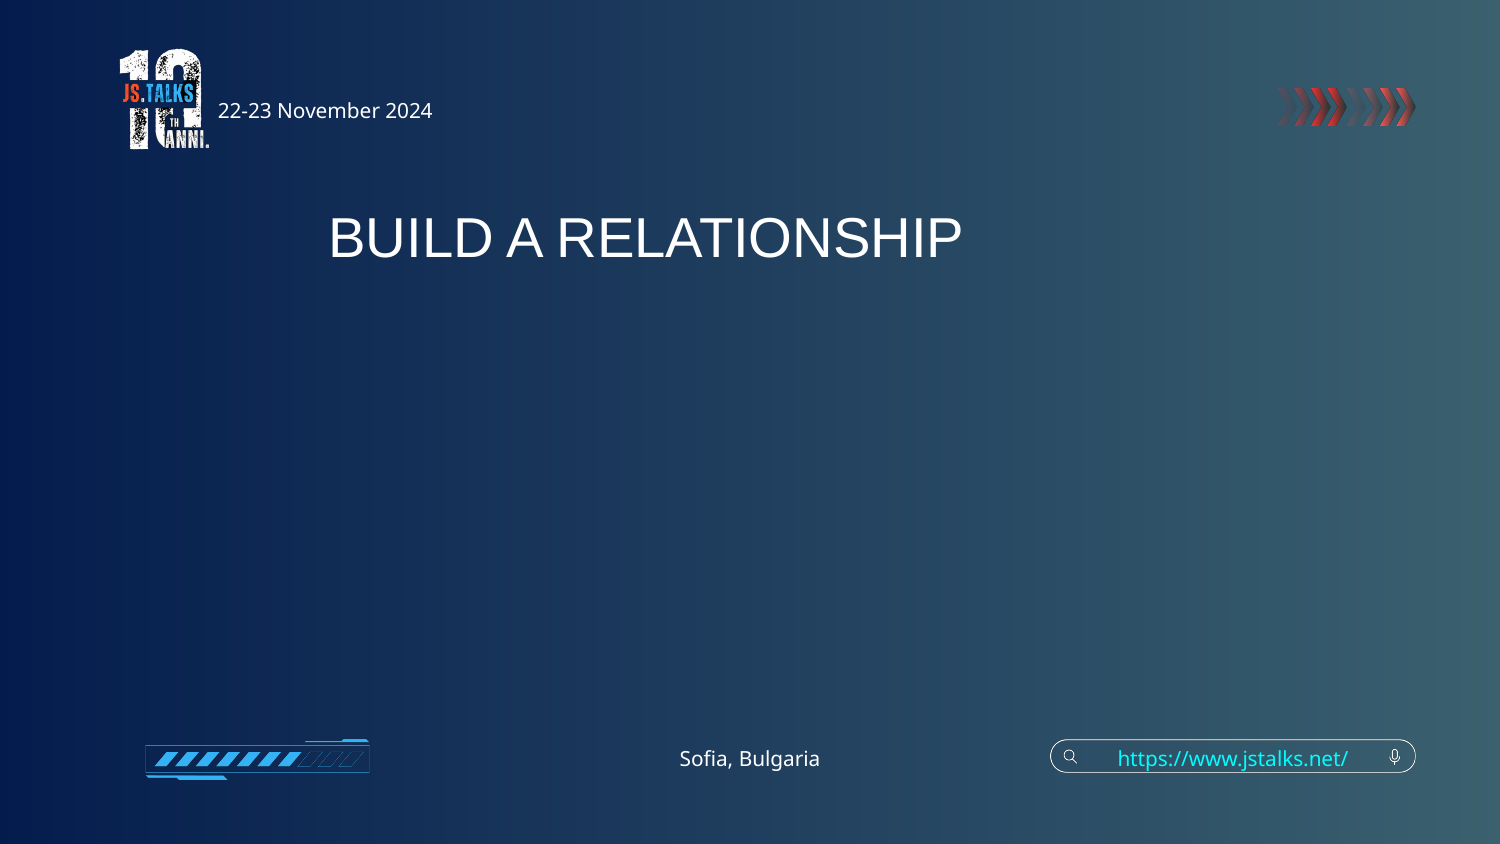

22-23 November 2024
BUILD A RELATIONSHIP
Sofia, Bulgaria
https://www.jstalks.net/